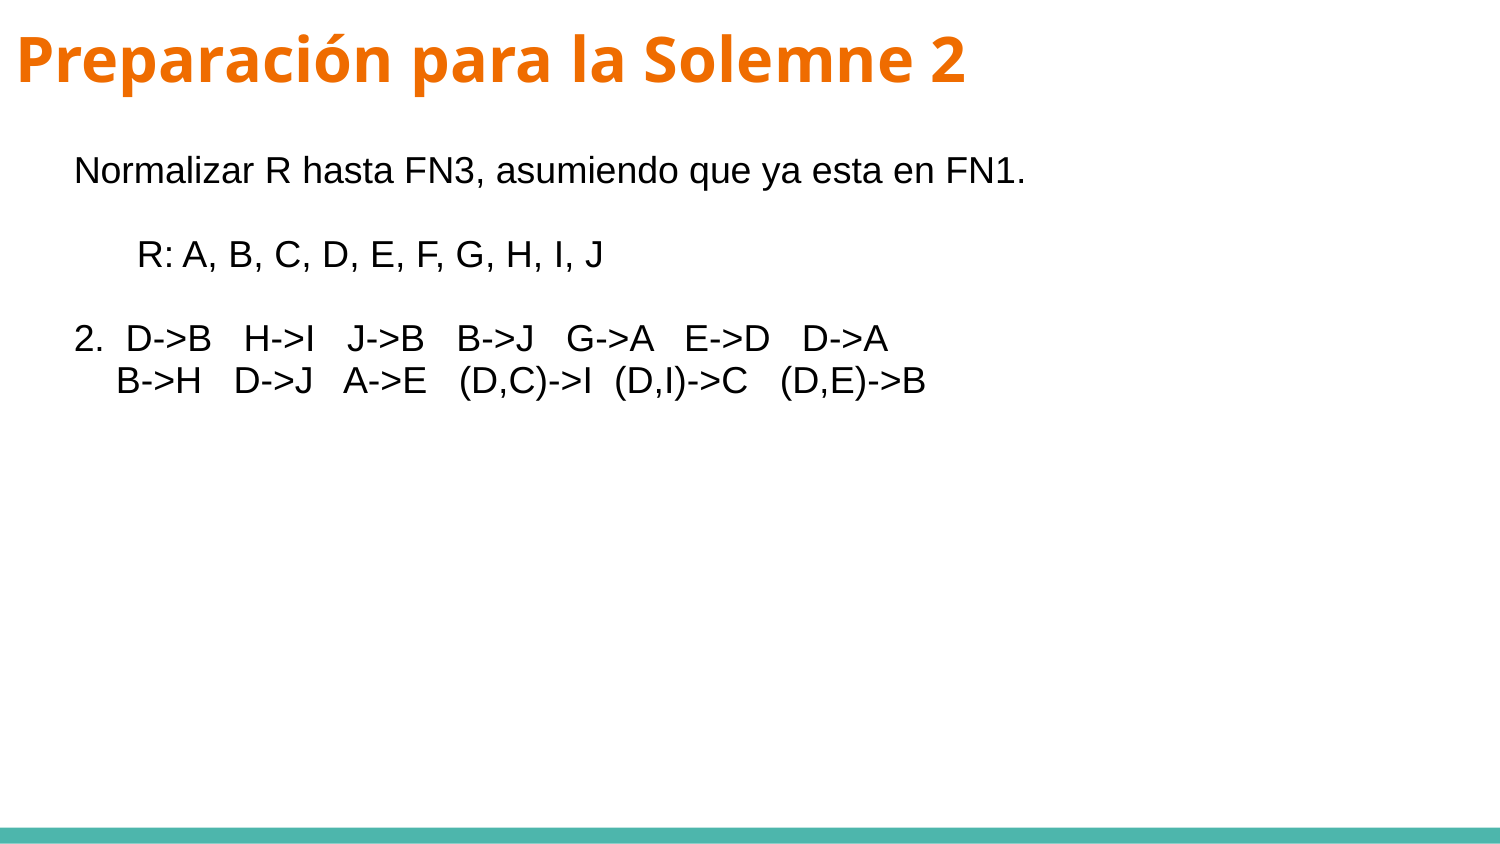

# Preparación para la Solemne 2
Normalizar R hasta FN3, asumiendo que ya esta en FN1.
 R: A, B, C, D, E, F, G, H, I, J
2. D->B H->I J->B B->J G->A E->D D->A
 B->H D->J A->E (D,C)->I (D,I)->C (D,E)->B